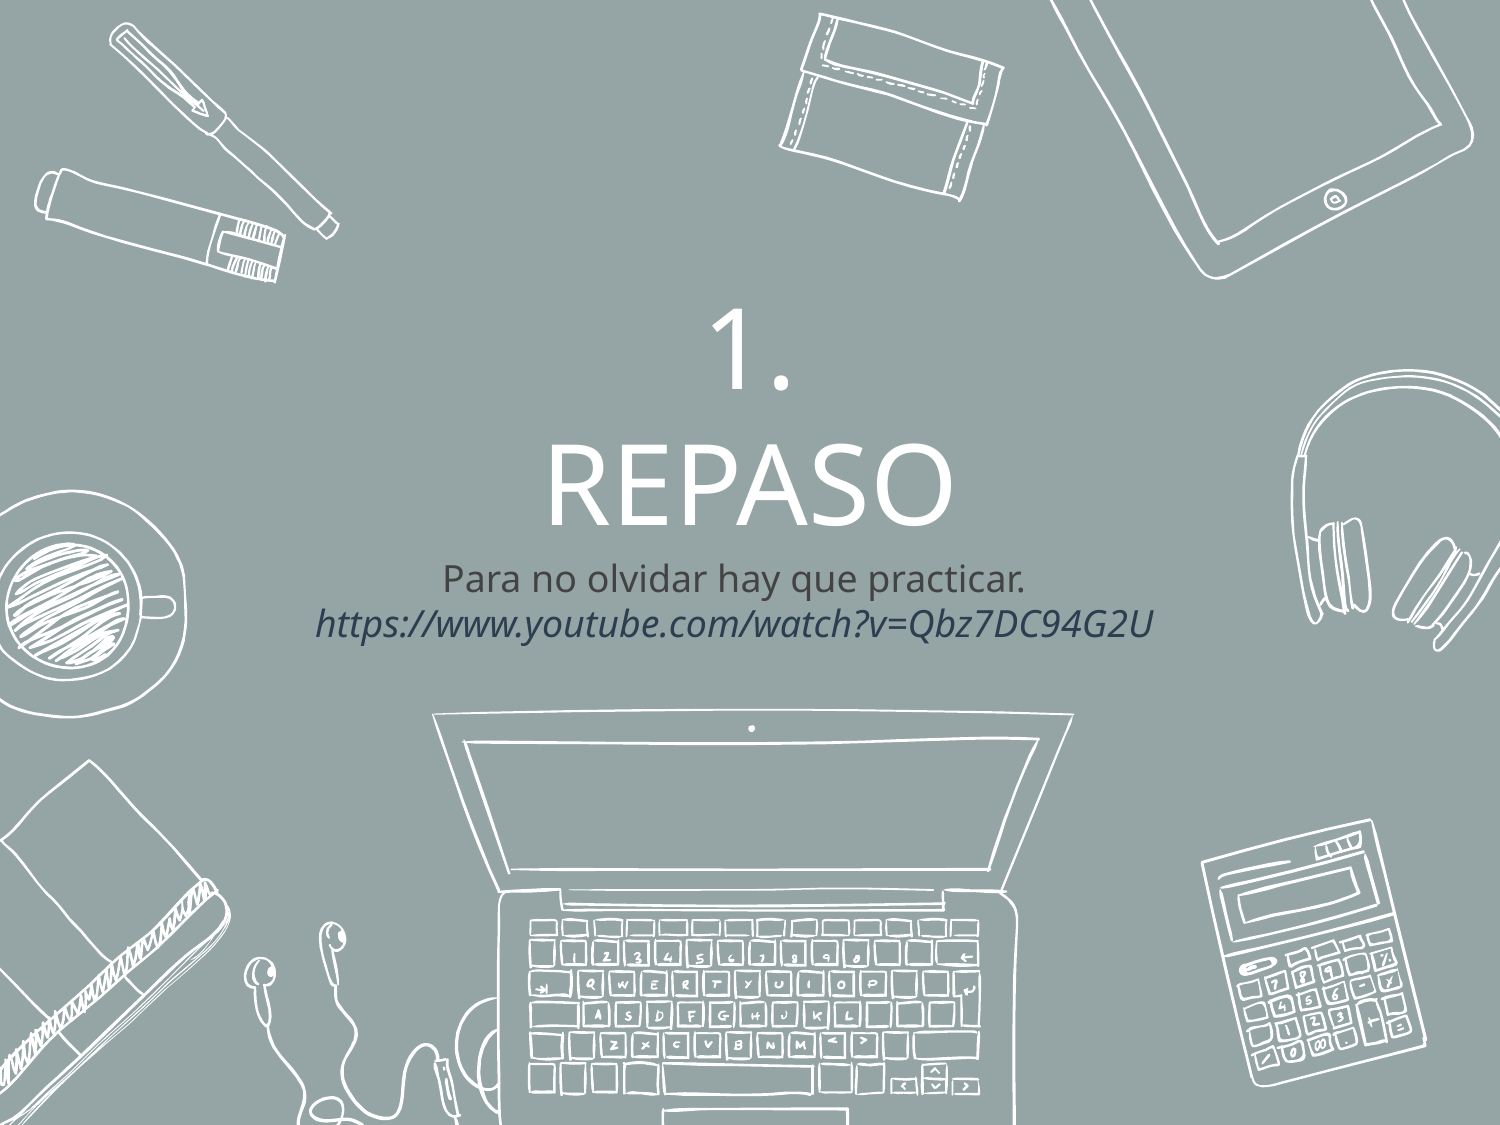

# 1. REPASO
Para no olvidar hay que practicar.
https://www.youtube.com/watch?v=Qbz7DC94G2U